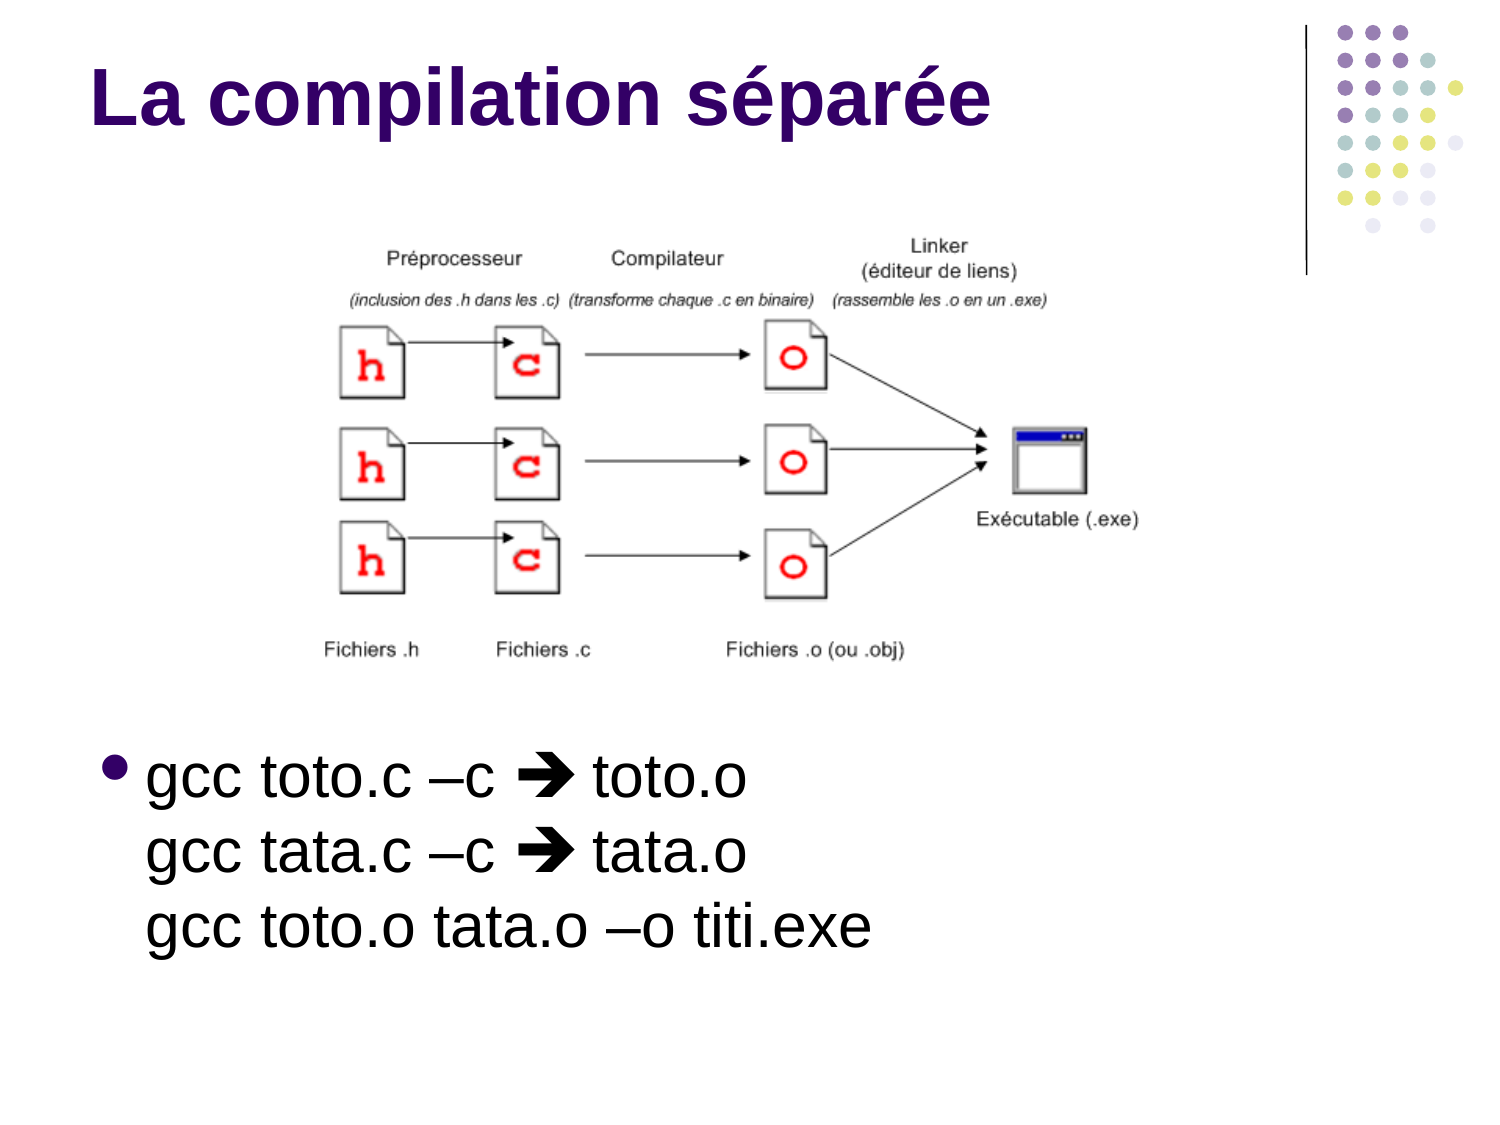

# La compilation séparée
gcc toto.c –c  toto.o
gcc tata.c –c  tata.o
gcc toto.o tata.o –o titi.exe